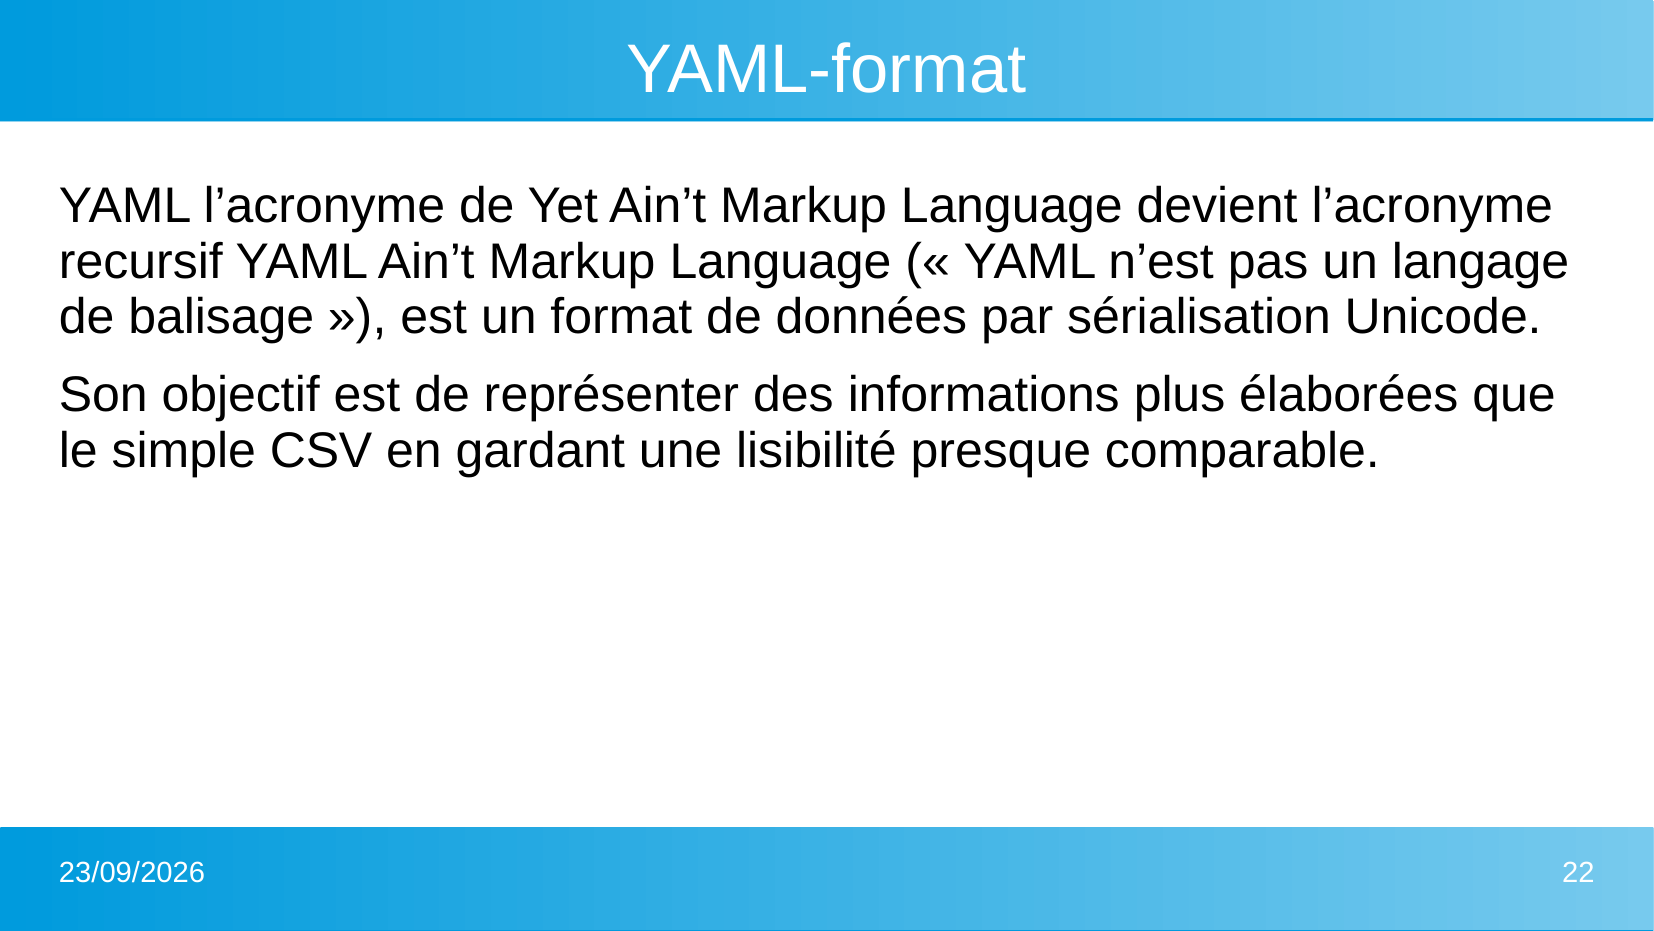

# YAML-format
YAML l’acronyme de Yet Ain’t Markup Language devient l’acronyme recursif YAML Ain’t Markup Language (« YAML n’est pas un langage de balisage »), est un format de données par sérialisation Unicode.
Son objectif est de représenter des informations plus élaborées que le simple CSV en gardant une lisibilité presque comparable.
22